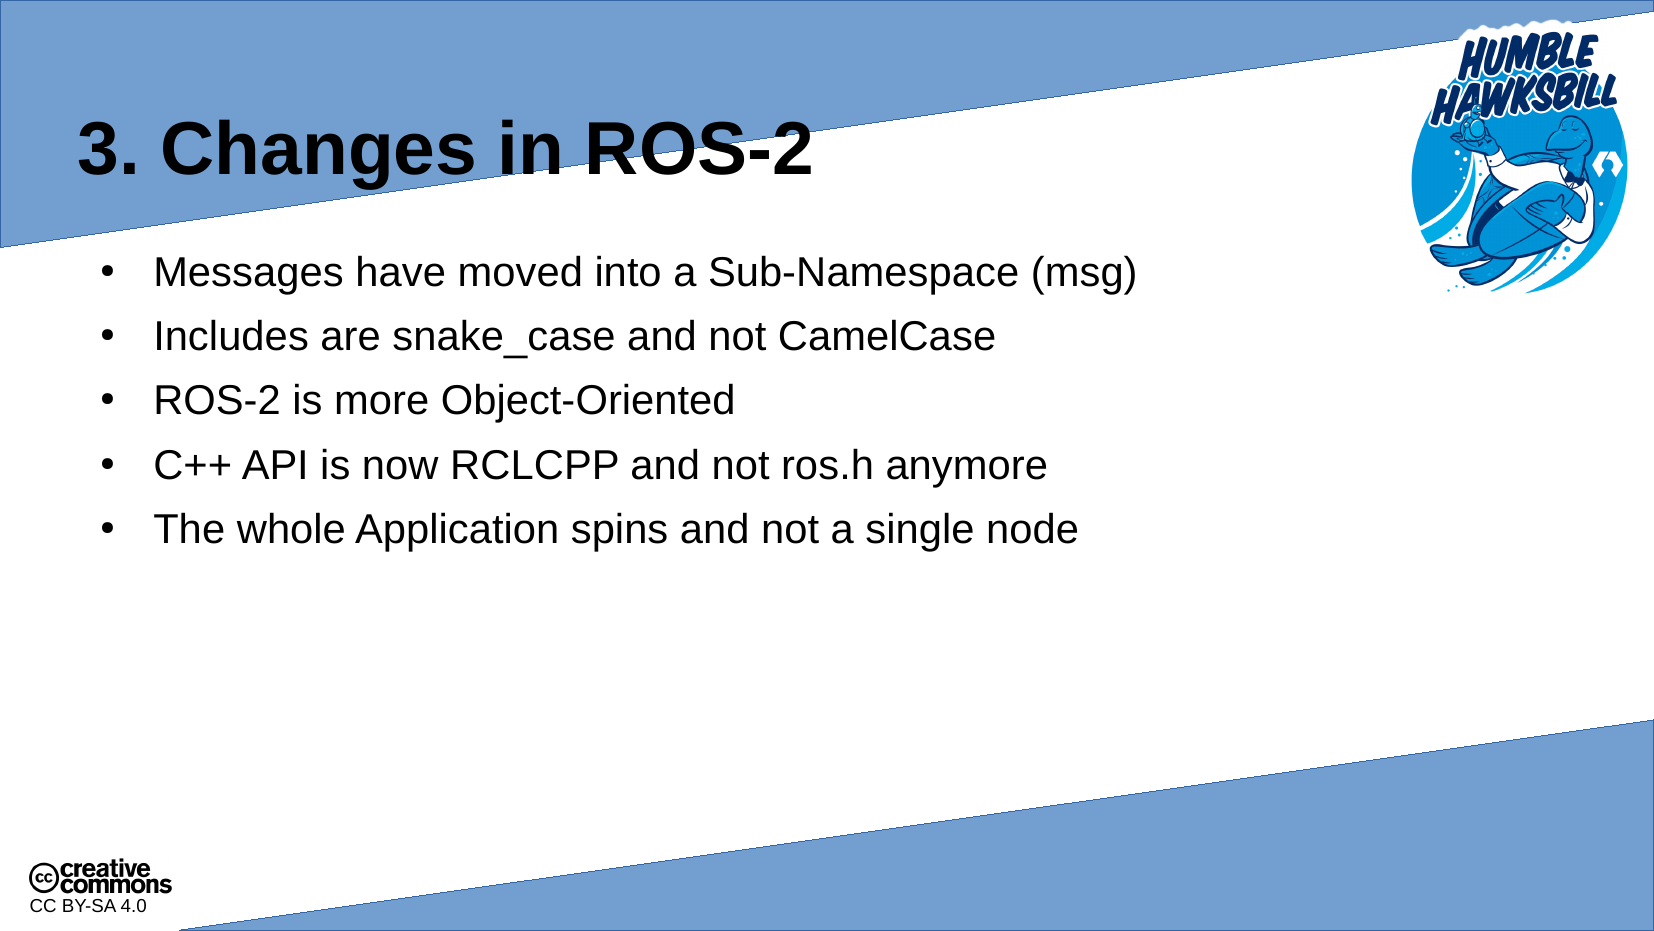

# 3. Changes in ROS-2
Messages have moved into a Sub-Namespace (msg)
Includes are snake_case and not CamelCase
ROS-2 is more Object-Oriented
C++ API is now RCLCPP and not ros.h anymore
The whole Application spins and not a single node